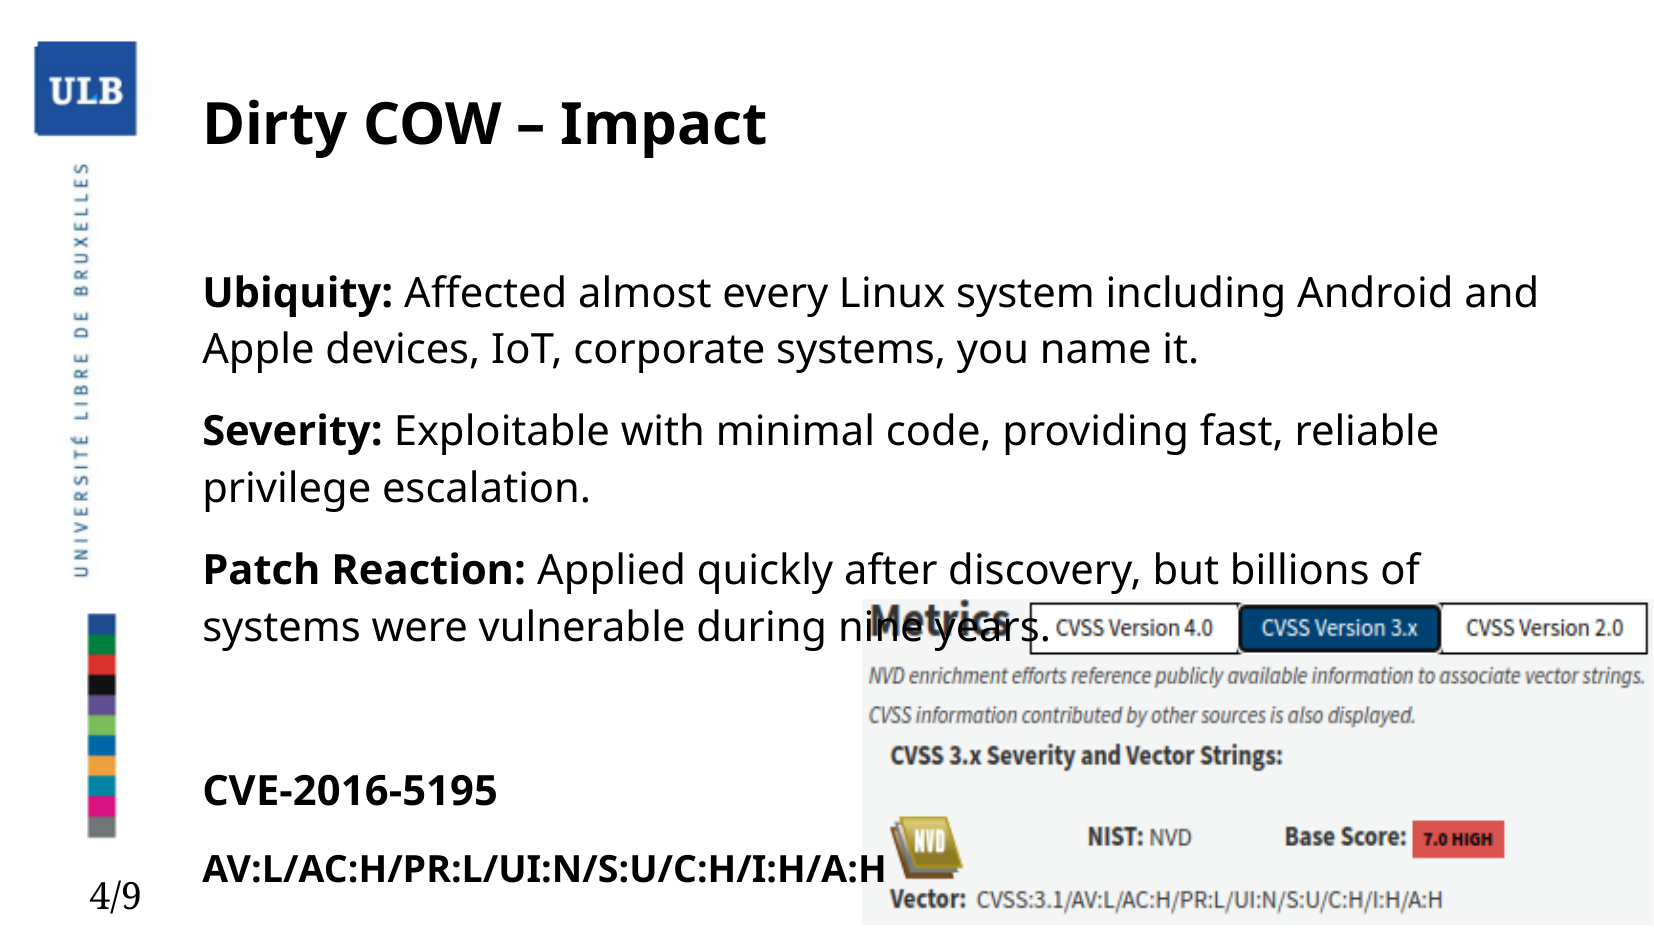

Dirty COW – Impact
Ubiquity: Affected almost every Linux system including Android and Apple devices, IoT, corporate systems, you name it.
Severity: Exploitable with minimal code, providing fast, reliable privilege escalation.
Patch Reaction: Applied quickly after discovery, but billions of systems were vulnerable during nine years.
CVE-2016-5195
AV:L/AC:H/PR:L/UI:N/S:U/C:H/I:H/A:H